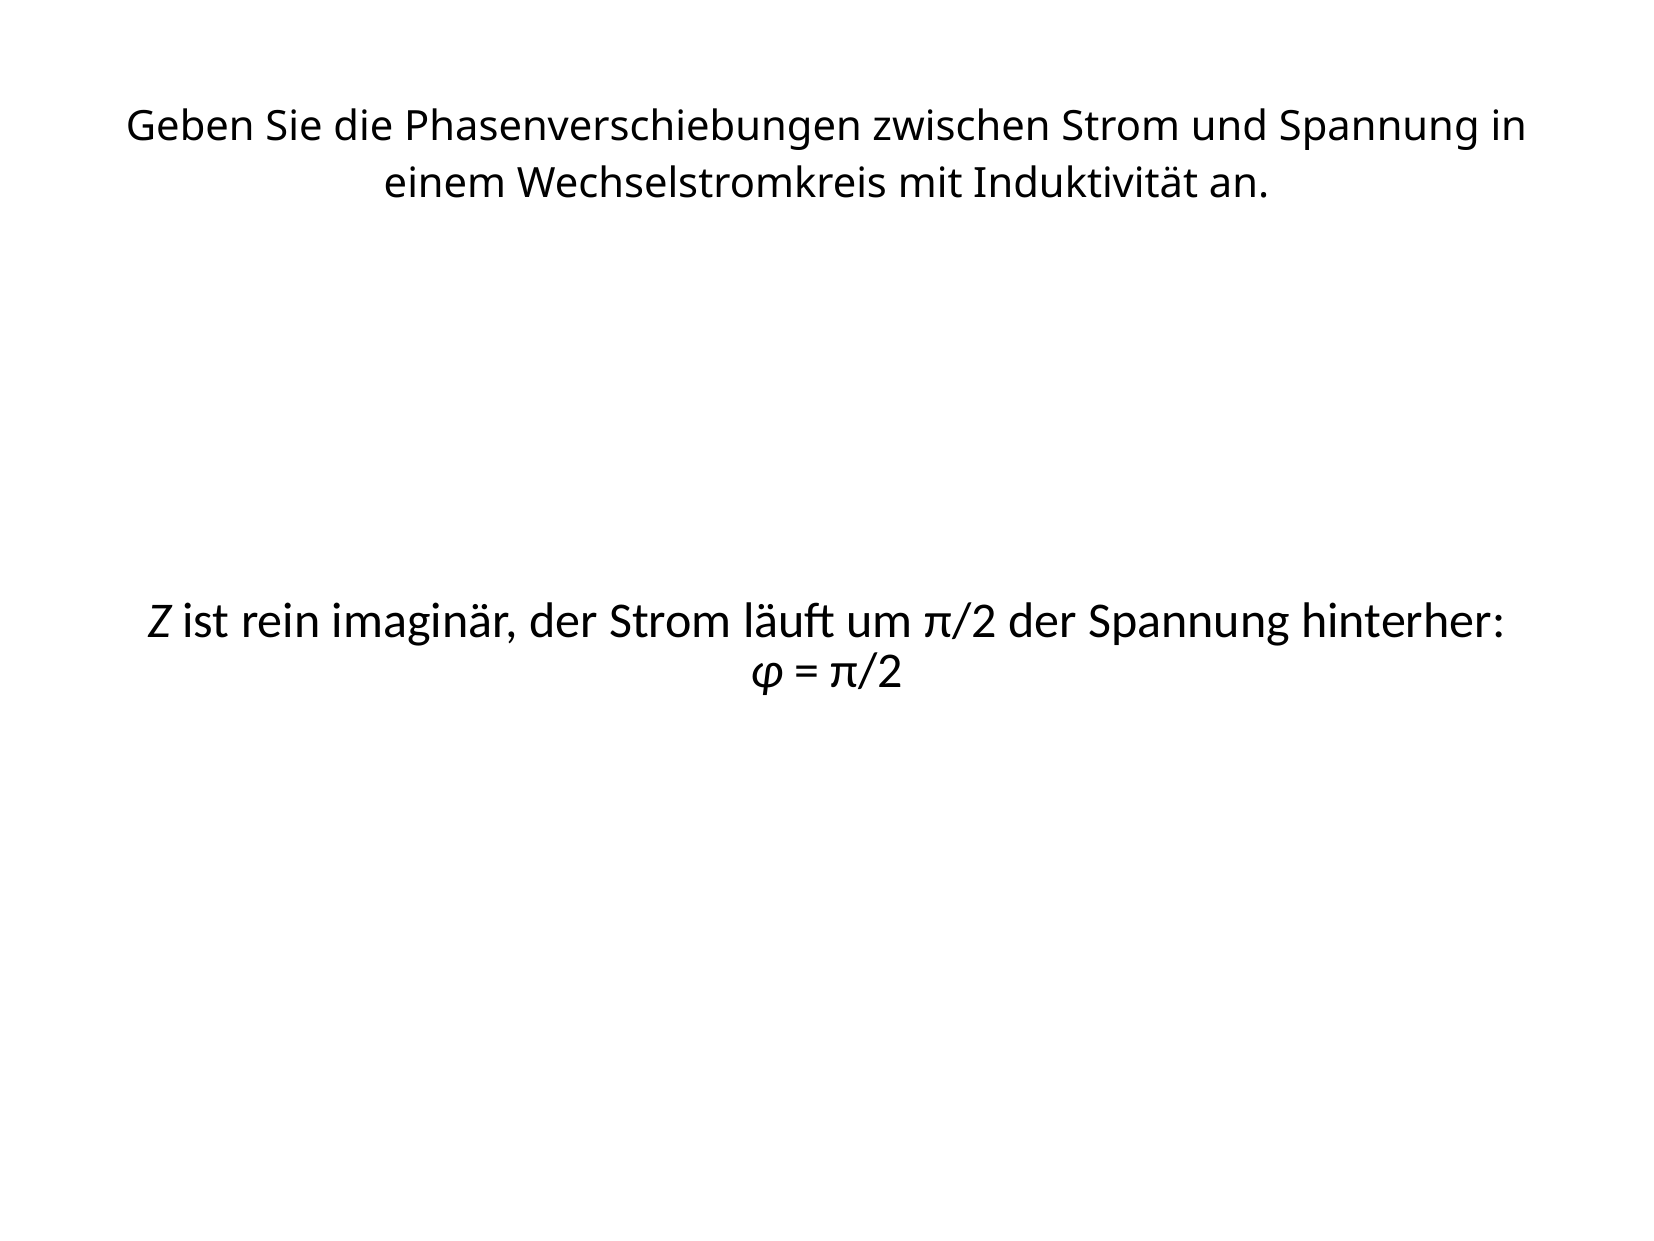

# Geben Sie die Phasenverschiebungen zwischen Strom und Spannung in einem Wechselstromkreis mit Induktivität an.
Z ist rein imaginär, der Strom läuft um π/2 der Spannung hinterher:
φ = π/2